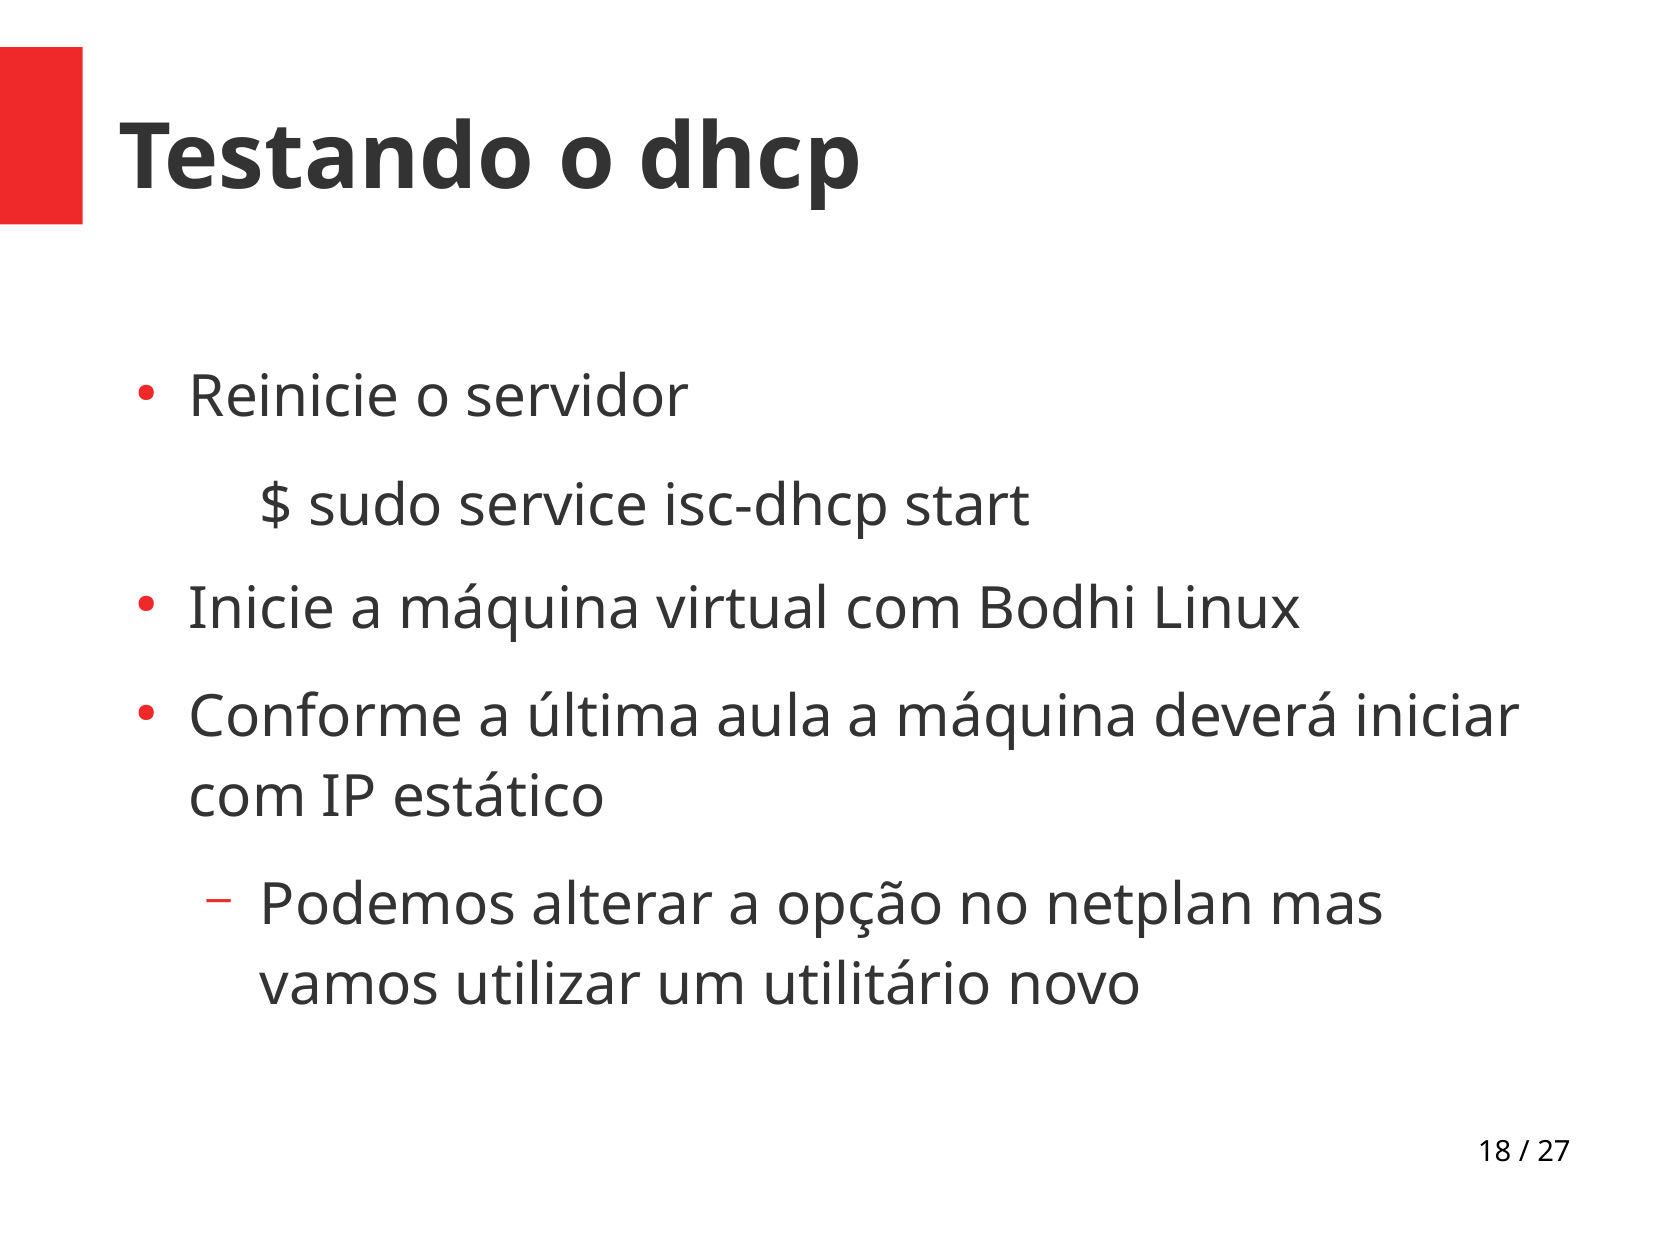

# Testando o dhcp
Reinicie o servidor
$ sudo service isc-dhcp start
Inicie a máquina virtual com Bodhi Linux
Conforme a última aula a máquina deverá iniciar com IP estático
Podemos alterar a opção no netplan mas vamos utilizar um utilitário novo
18